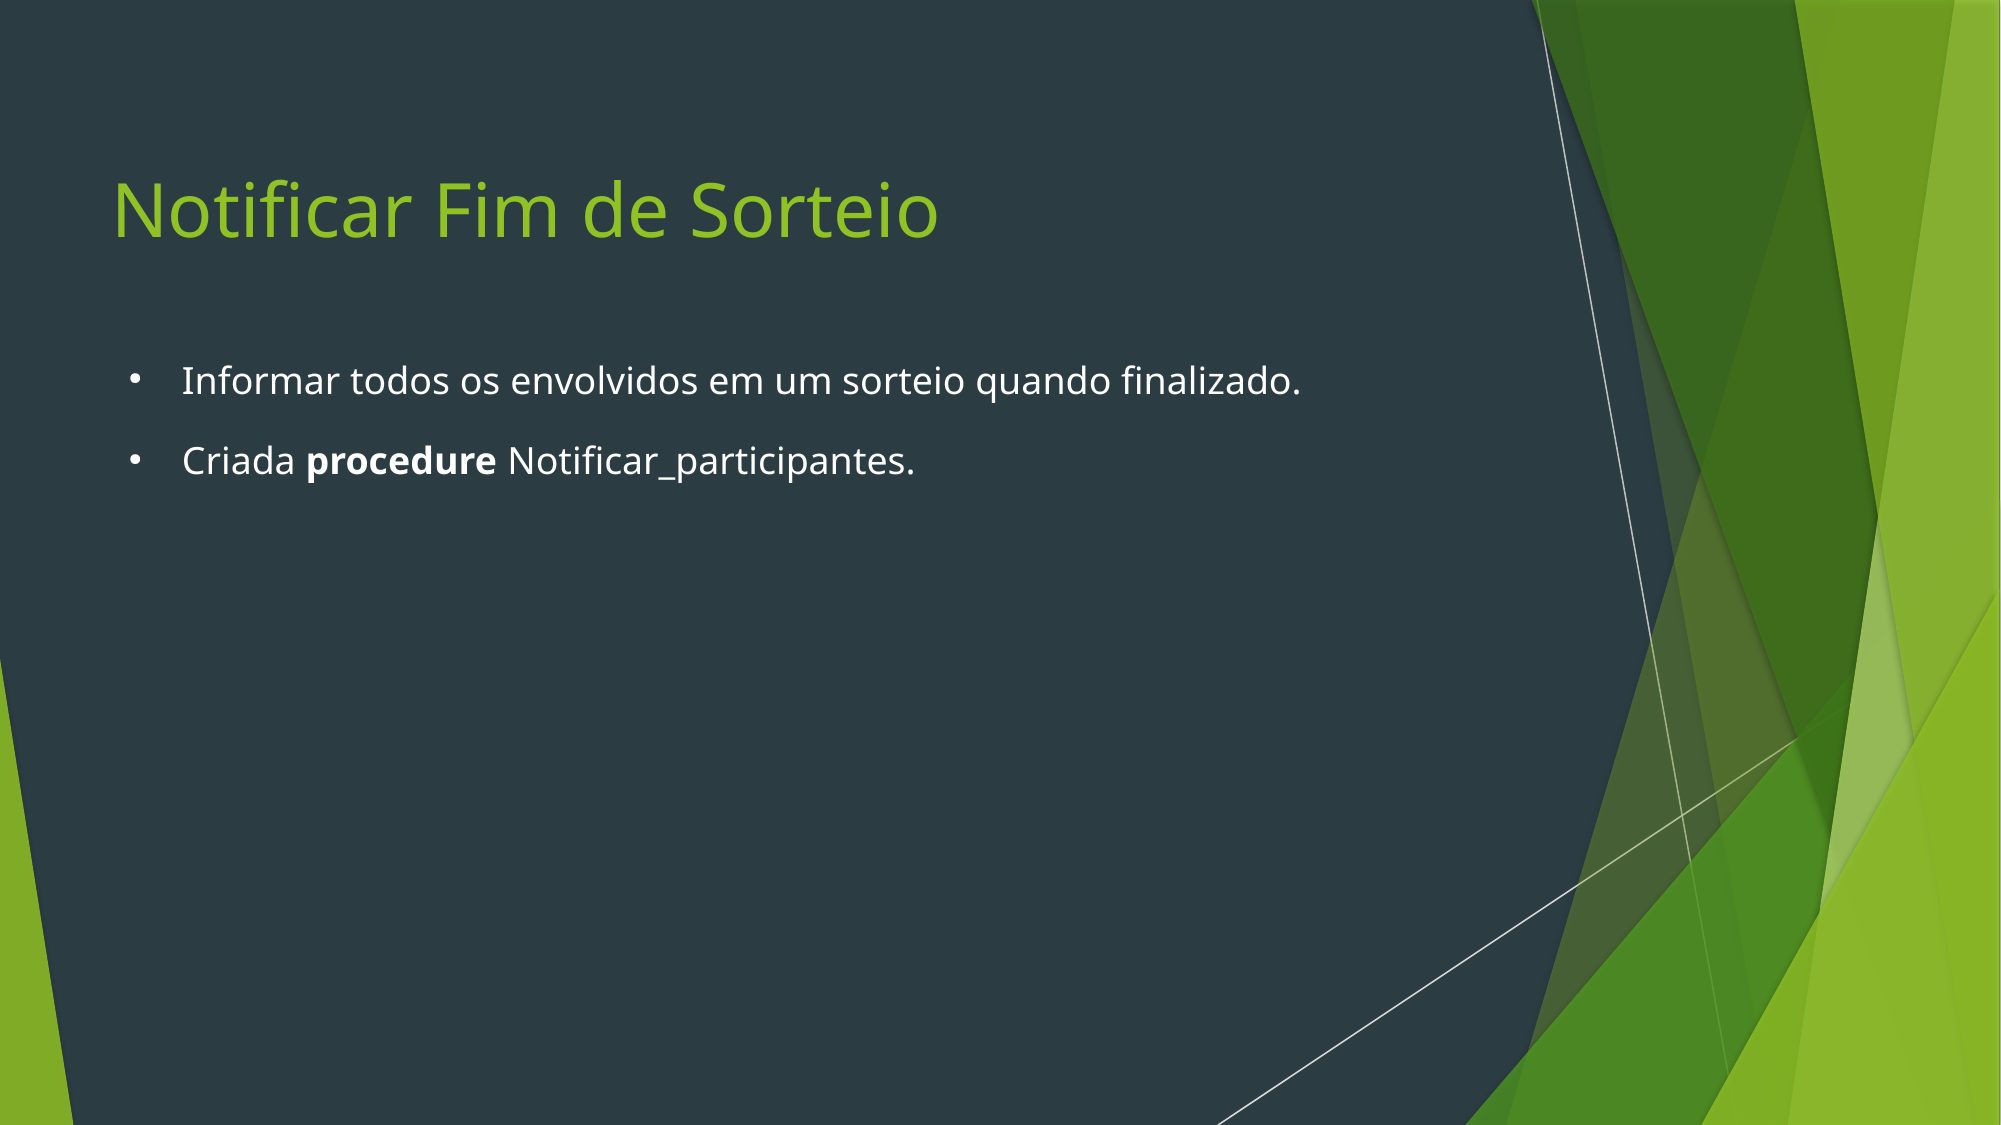

# Notificar Fim de Sorteio
Informar todos os envolvidos em um sorteio quando finalizado.
Criada procedure Notificar_participantes.